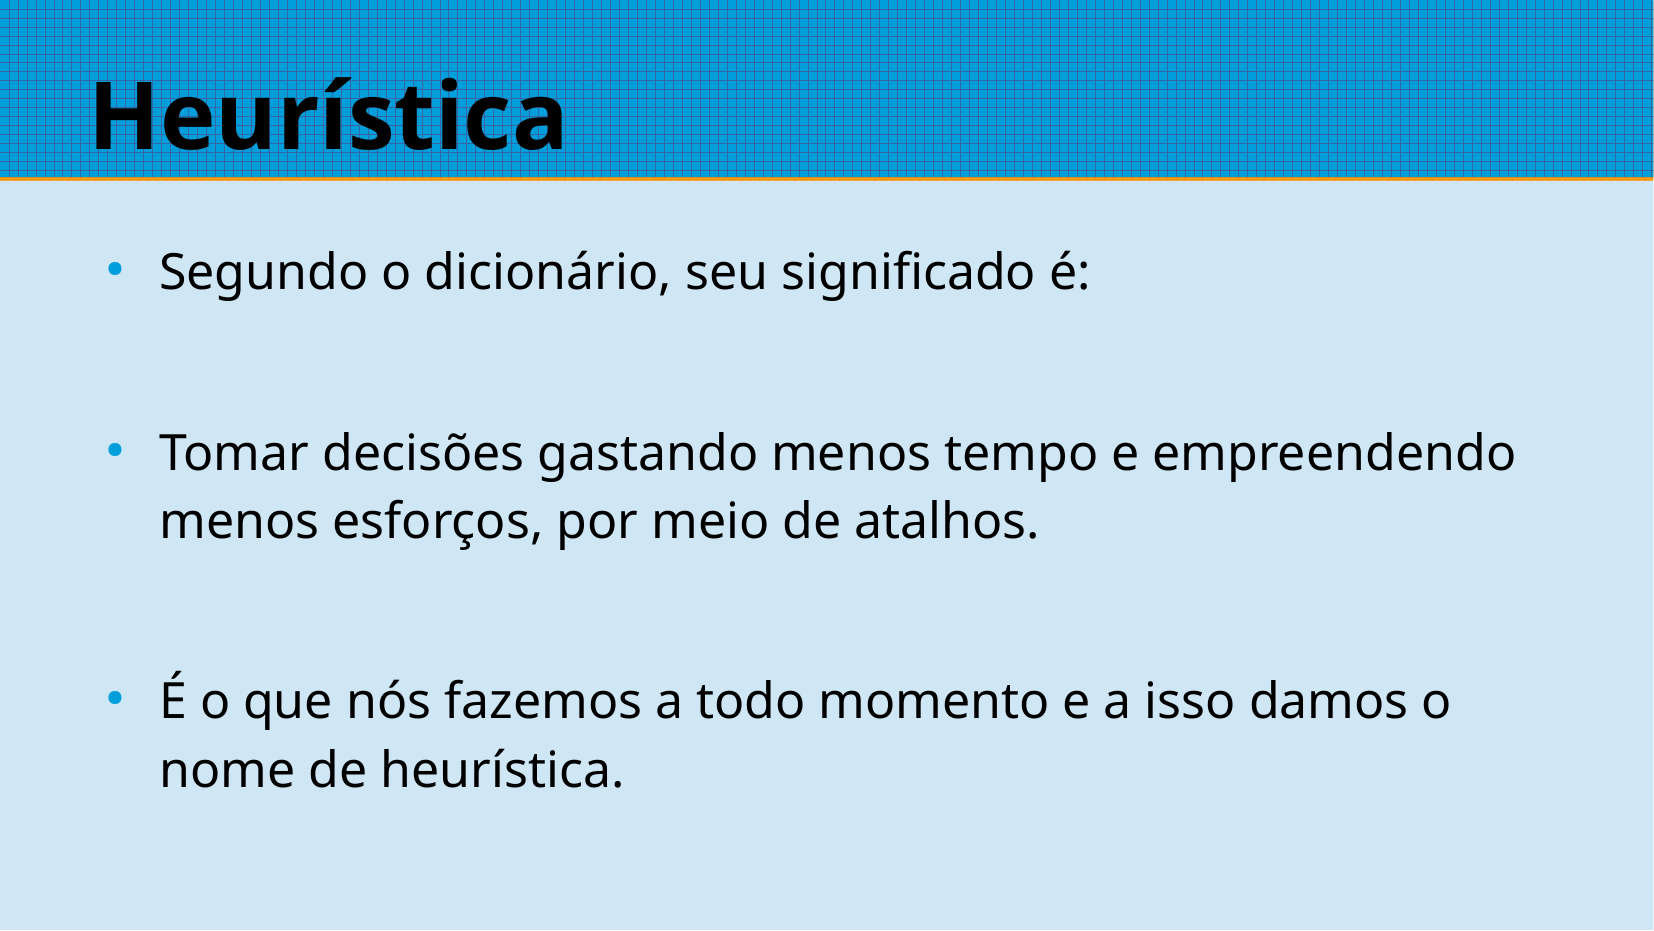

# Heurística
Segundo o dicionário, seu significado é:
Tomar decisões gastando menos tempo e empreendendo menos esforços, por meio de atalhos.
É o que nós fazemos a todo momento e a isso damos o nome de heurística.